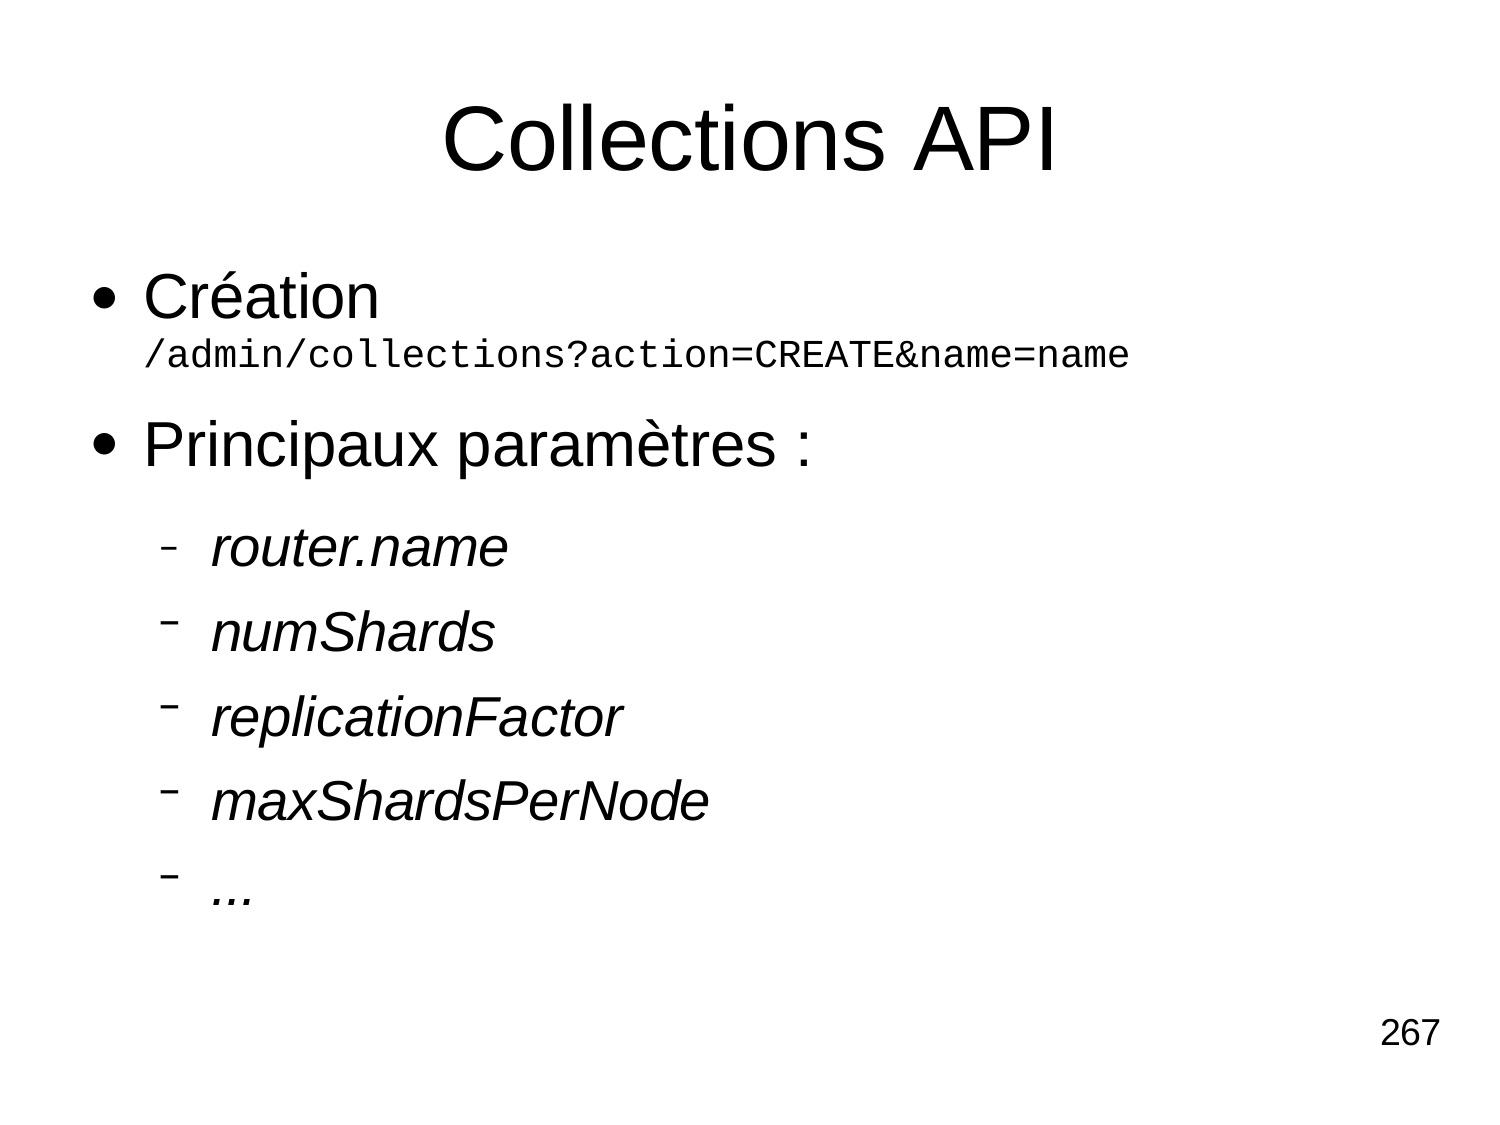

# Collections API
Création
/admin/collections?action=CREATE&name=name
●
Principaux paramètres :
●
–	router.name numShards replicationFactor maxShardsPerNode
...
–
–
–
–
267